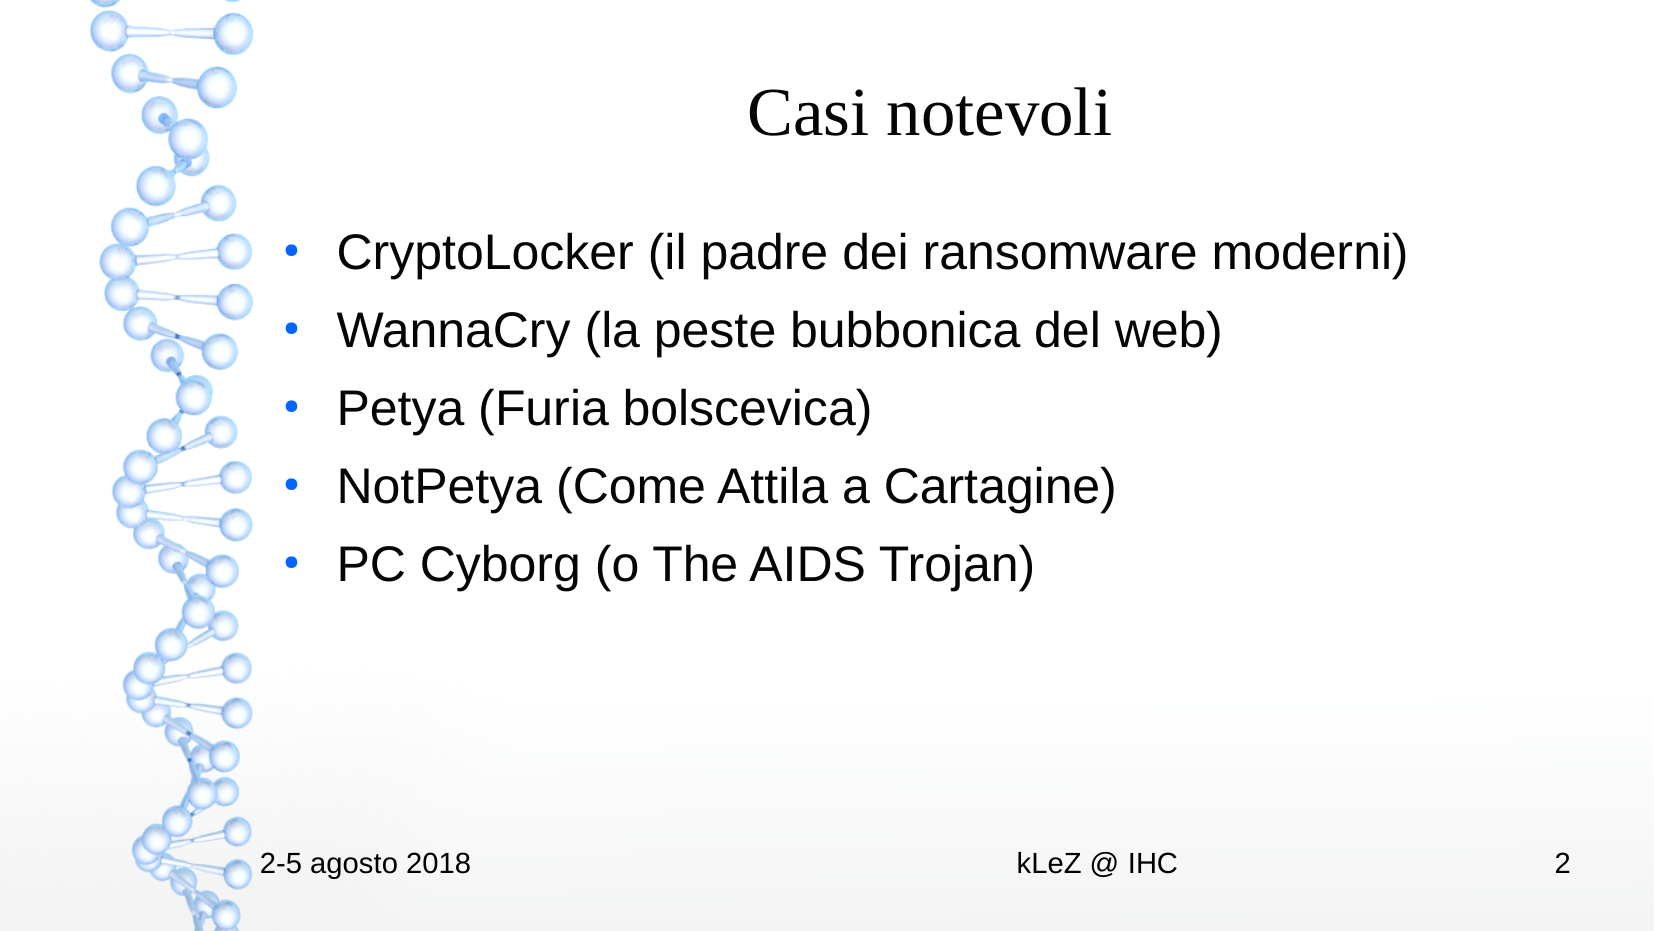

# Casi notevoli
CryptoLocker (il padre dei ransomware moderni)
WannaCry (la peste bubbonica del web)
Petya (Furia bolscevica)
NotPetya (Come Attila a Cartagine)
PC Cyborg (o The AIDS Trojan)
2-5 agosto 2018
kLeZ @ IHC
2